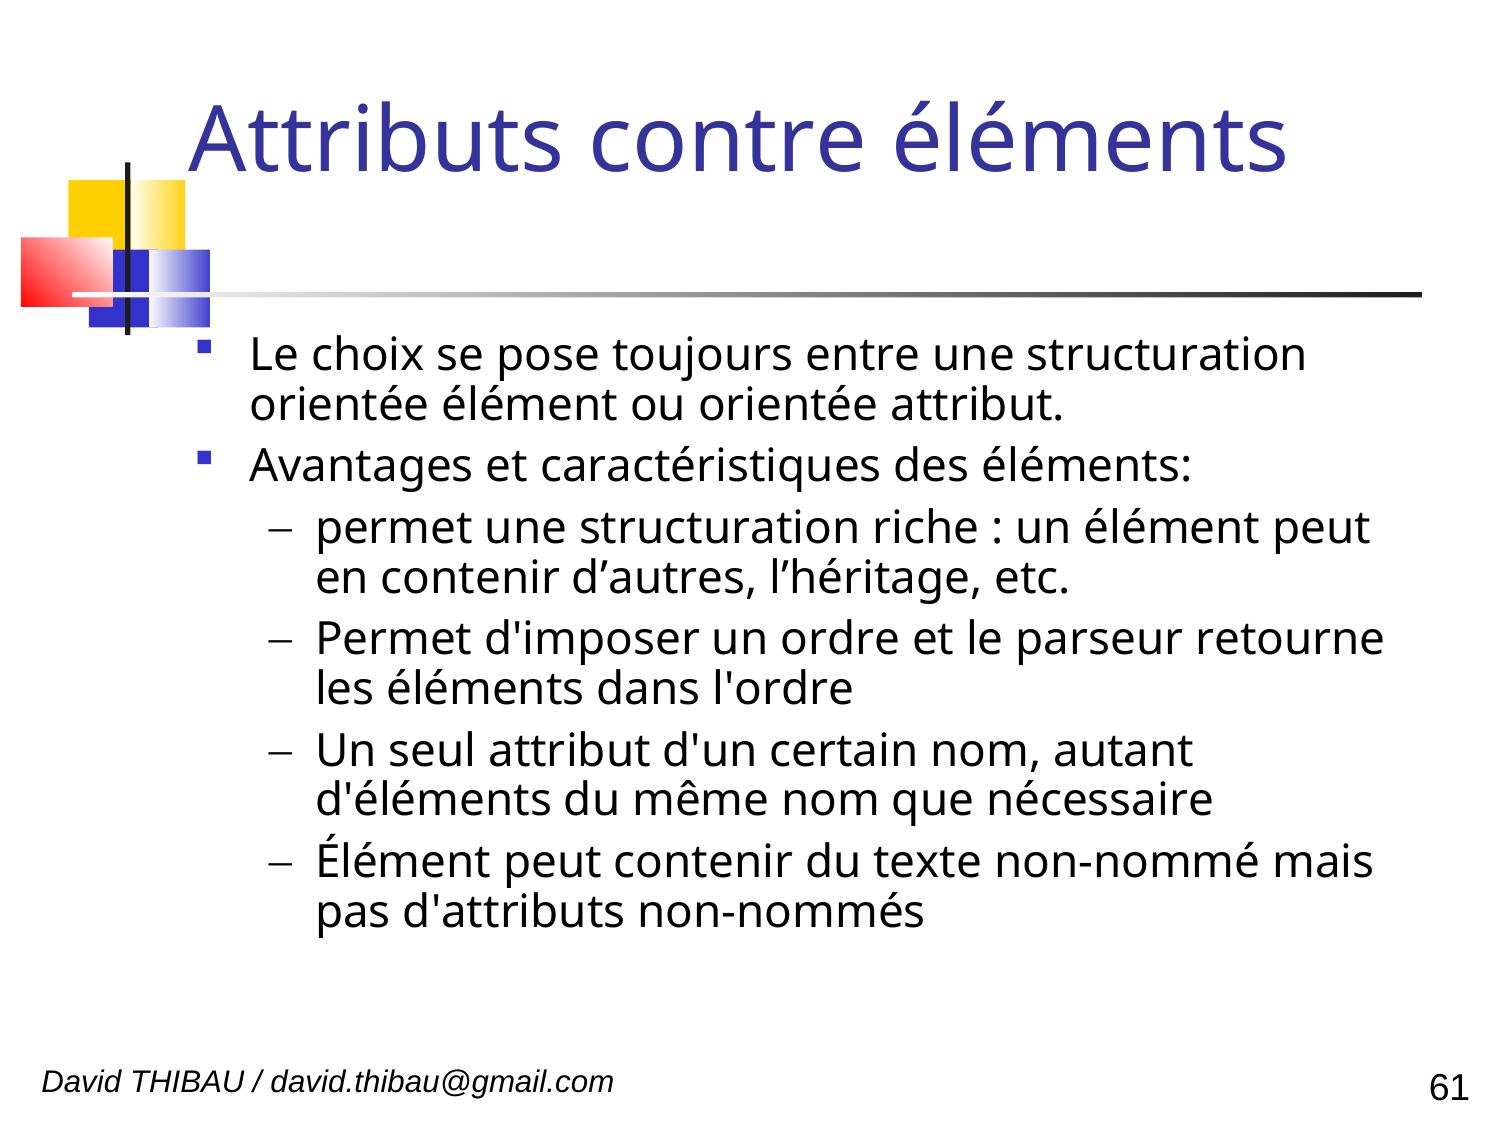

# Attributs contre éléments
Le choix se pose toujours entre une structuration orientée élément ou orientée attribut.
Avantages et caractéristiques des éléments:
permet une structuration riche : un élément peut en contenir d’autres, l’héritage, etc.
Permet d'imposer un ordre et le parseur retourne les éléments dans l'ordre
Un seul attribut d'un certain nom, autant d'éléments du même nom que nécessaire
Élément peut contenir du texte non-nommé mais pas d'attributs non-nommés